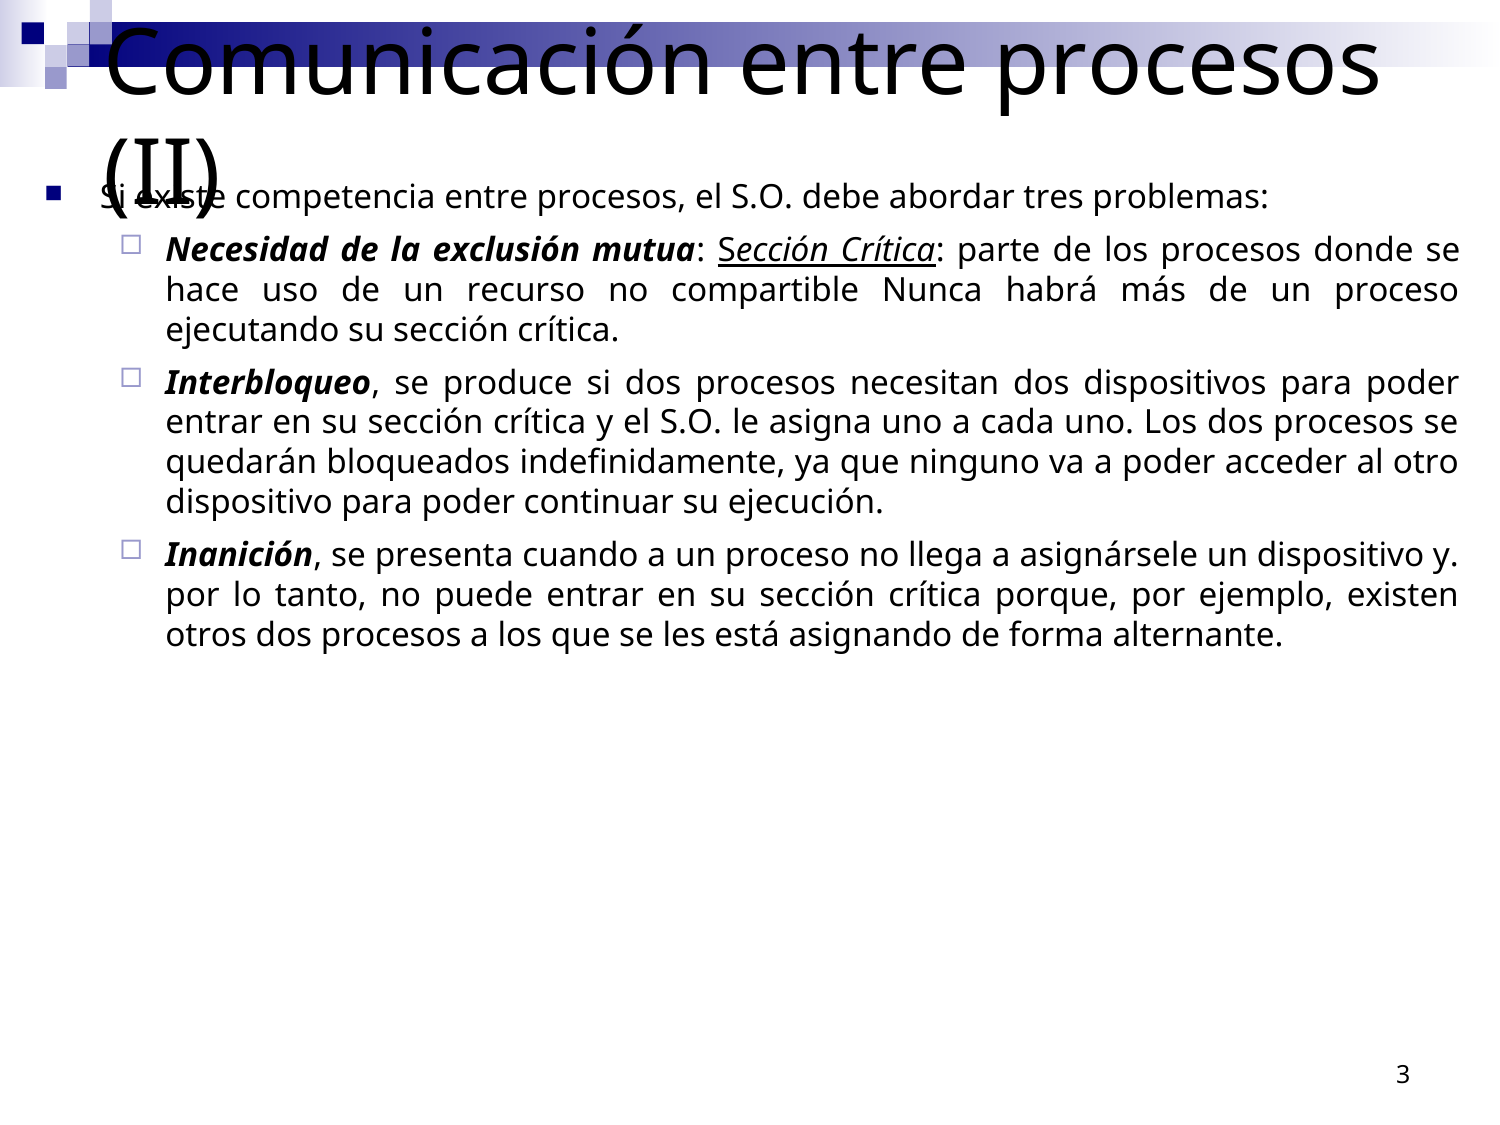

Comunicación entre procesos (II)
Si existe competencia entre procesos, el S.O. debe abordar tres problemas:
Necesidad de la exclusión mutua: Sección Crítica: parte de los procesos donde se hace uso de un recurso no compartible Nunca habrá más de un proceso ejecutando su sección crítica.
Interbloqueo, se produce si dos procesos necesitan dos dispositivos para poder entrar en su sección crítica y el S.O. le asigna uno a cada uno. Los dos procesos se quedarán bloqueados indefinidamente, ya que ninguno va a poder acceder al otro dispositivo para poder continuar su ejecución.
Inanición, se presenta cuando a un proceso no llega a asignársele un dispositivo y. por lo tanto, no puede entrar en su sección crítica porque, por ejemplo, existen otros dos procesos a los que se les está asignando de forma alternante.